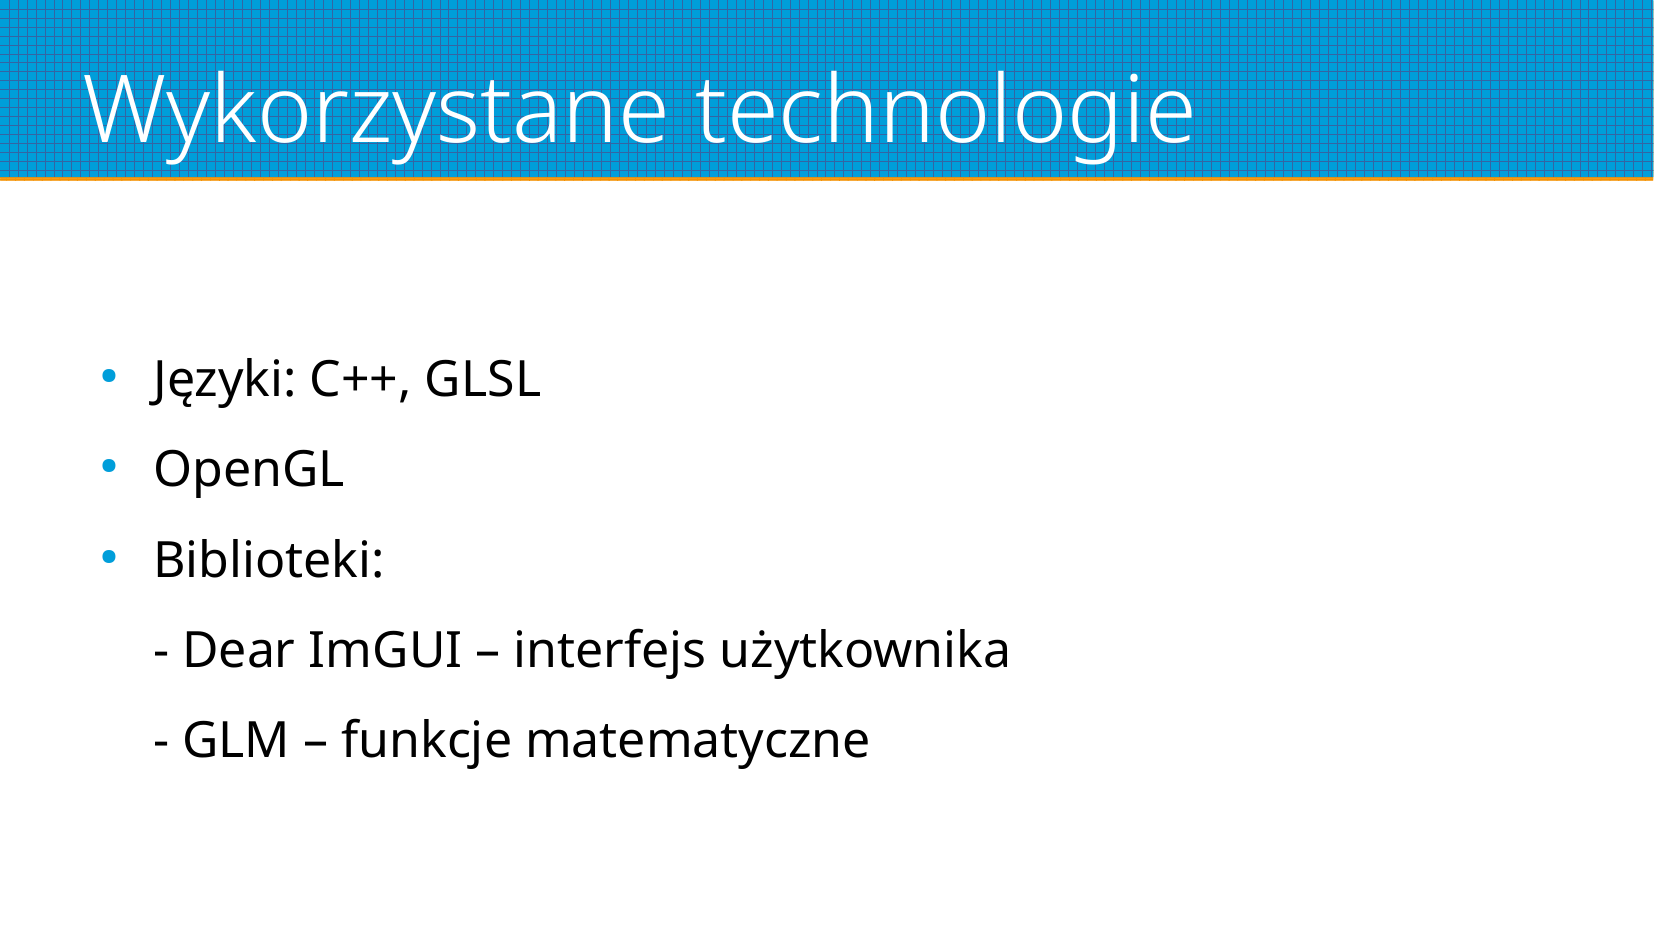

# Wykorzystane technologie
Języki: C++, GLSL
OpenGL
Biblioteki:
- Dear ImGUI – interfejs użytkownika
- GLM – funkcje matematyczne